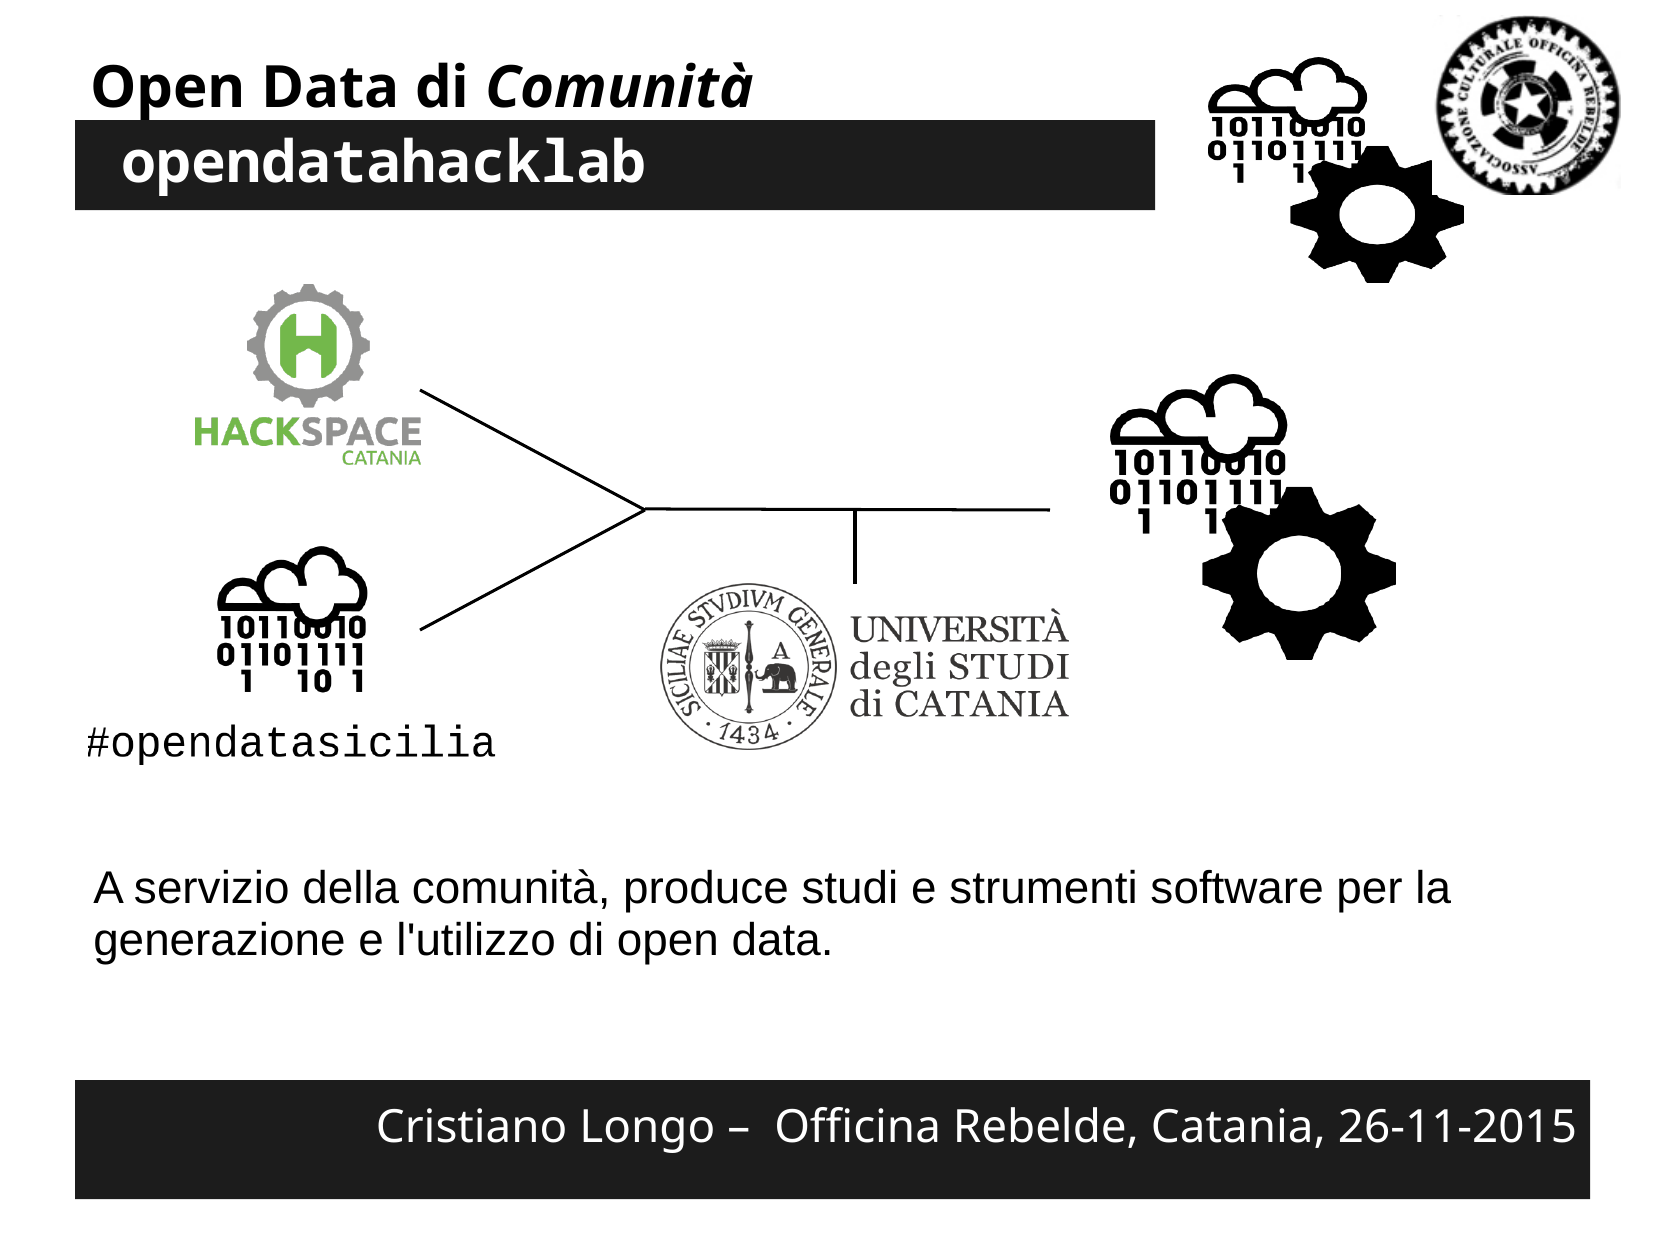

# Open Data di Comunità
 opendatahacklab
A servizio della comunità, produce studi e strumenti software per la generazione e l'utilizzo di open data.
 Cristiano Longo – Officina Rebelde, Catania, 26-11-2015